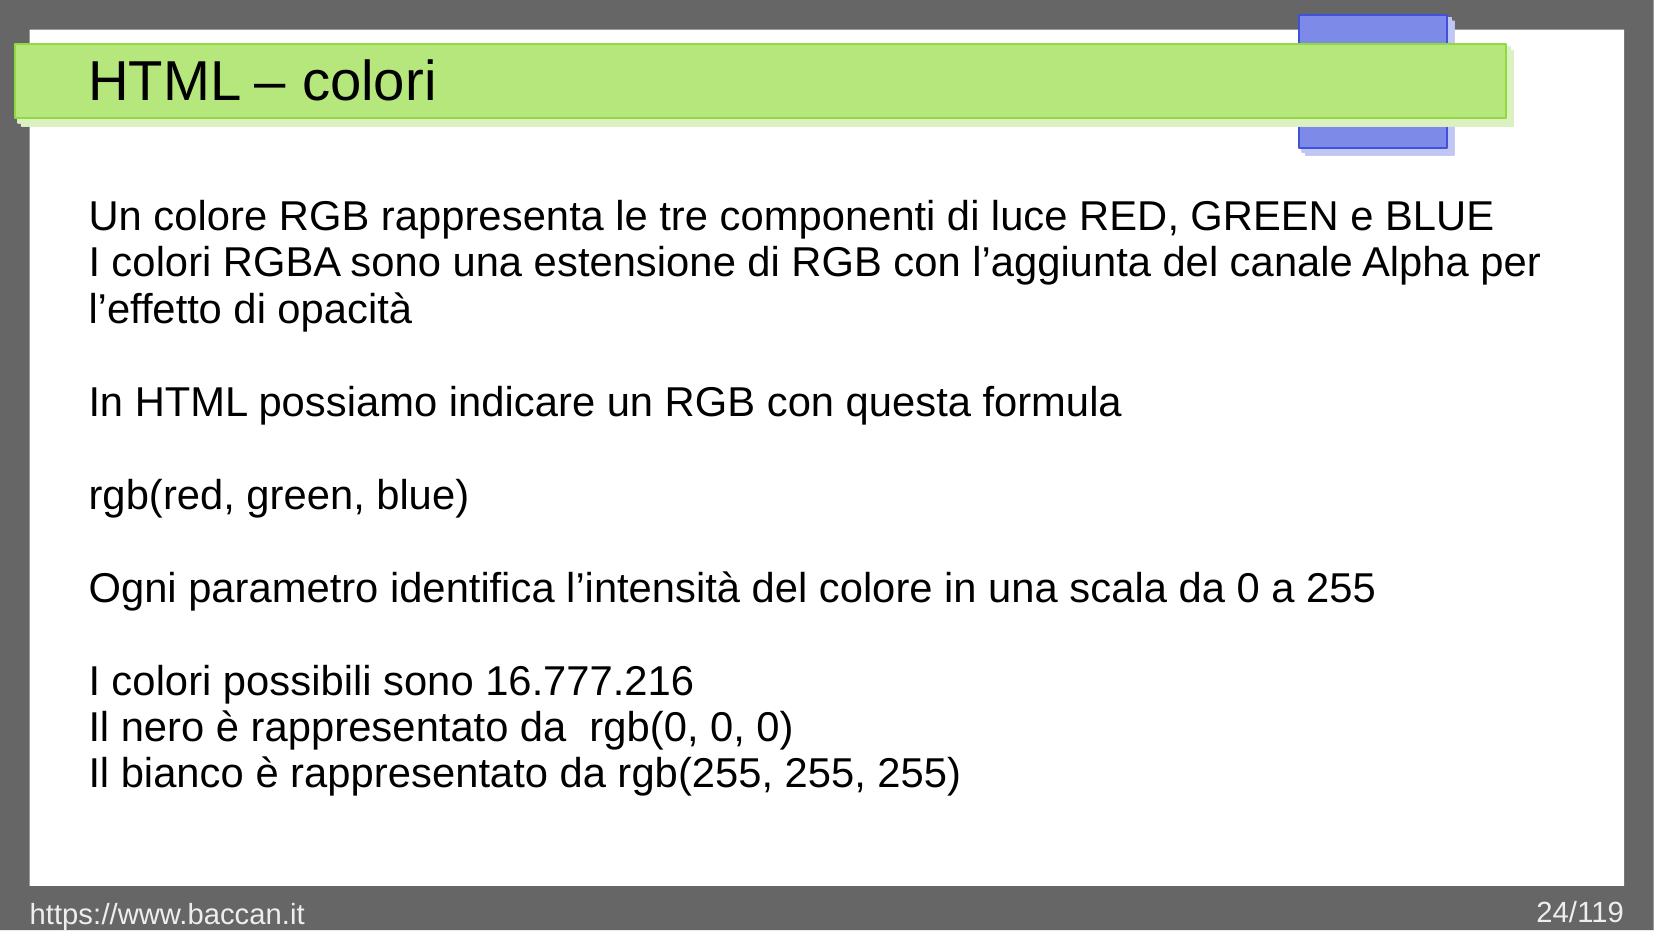

# HTML – colori
Un colore RGB rappresenta le tre componenti di luce RED, GREEN e BLUE
I colori RGBA sono una estensione di RGB con l’aggiunta del canale Alpha per l’effetto di opacità
In HTML possiamo indicare un RGB con questa formula
rgb(red, green, blue)
Ogni parametro identifica l’intensità del colore in una scala da 0 a 255
I colori possibili sono 16.777.216
Il nero è rappresentato da rgb(0, 0, 0)
Il bianco è rappresentato da rgb(255, 255, 255)
24
https://www.baccan.it